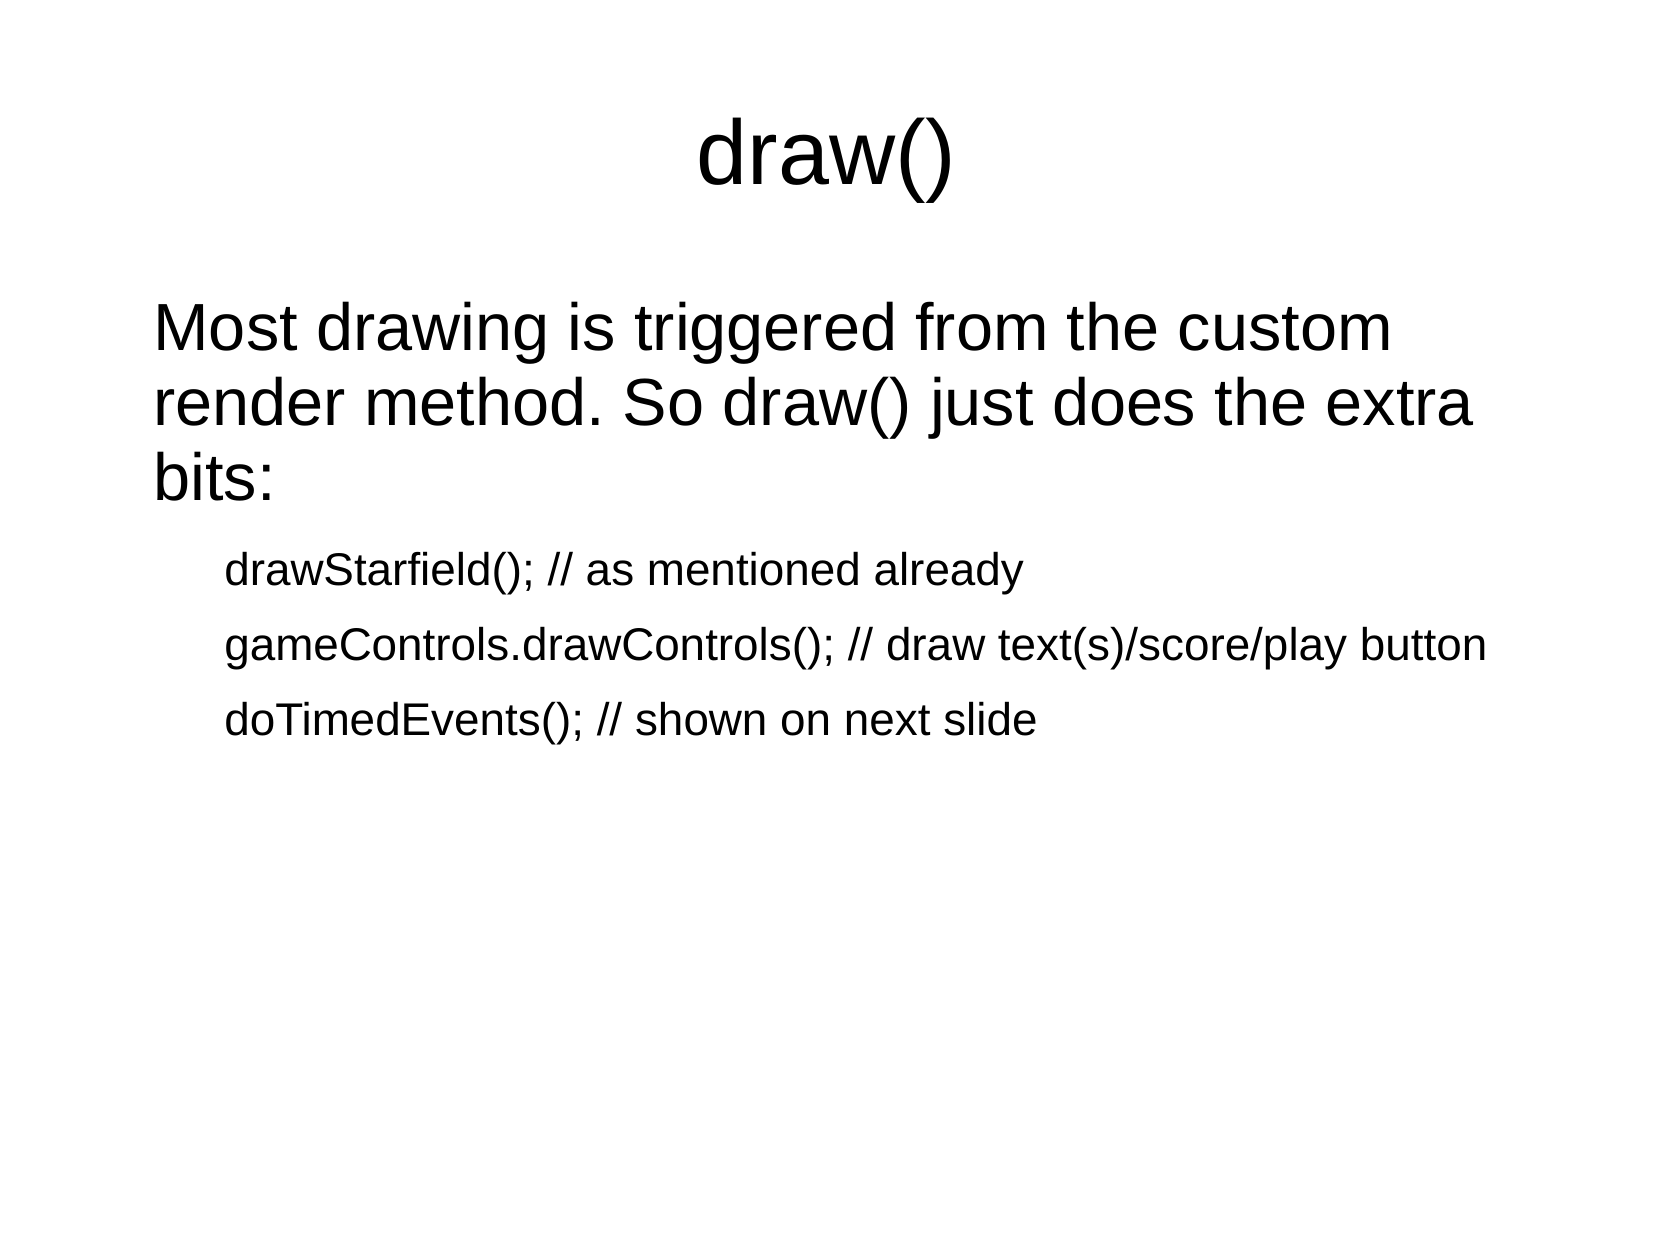

# draw()
Most drawing is triggered from the custom render method. So draw() just does the extra bits:
drawStarfield(); // as mentioned already
gameControls.drawControls(); // draw text(s)/score/play button
doTimedEvents(); // shown on next slide